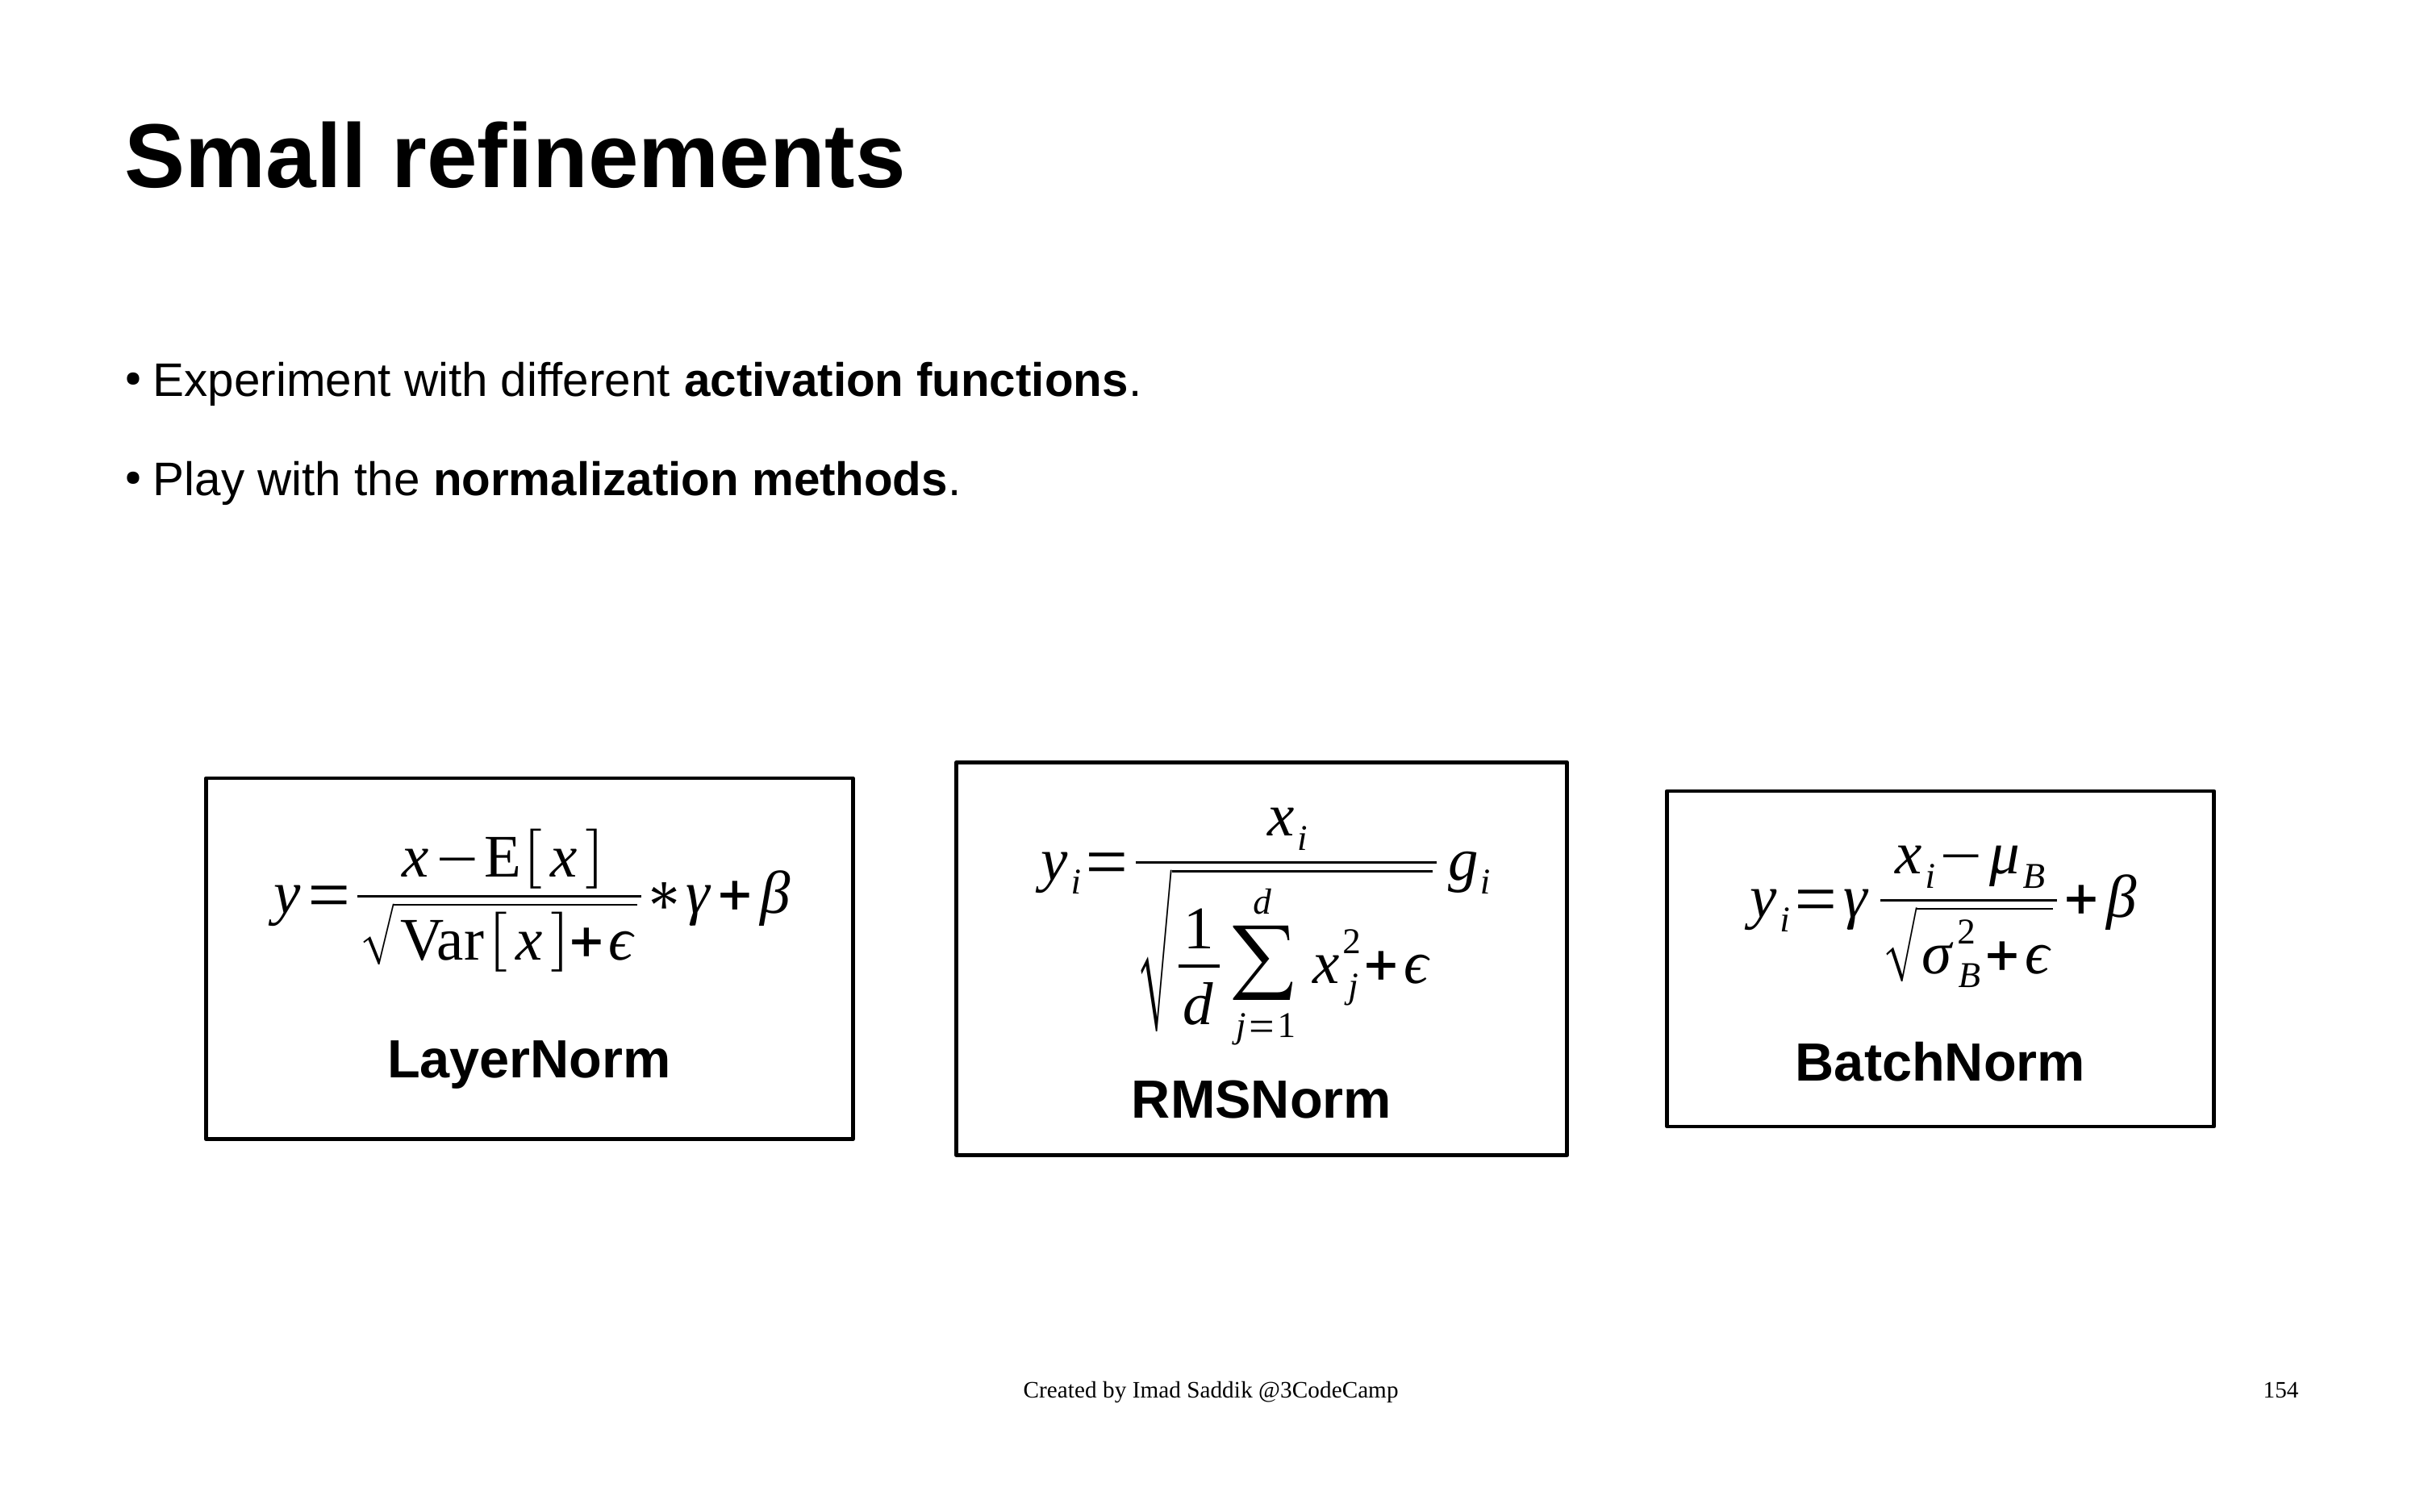

Small refinements
Experiment with different activation functions.
Play with the normalization methods.
LayerNorm
BatchNorm
RMSNorm
Created by Imad Saddik @3CodeCamp
154